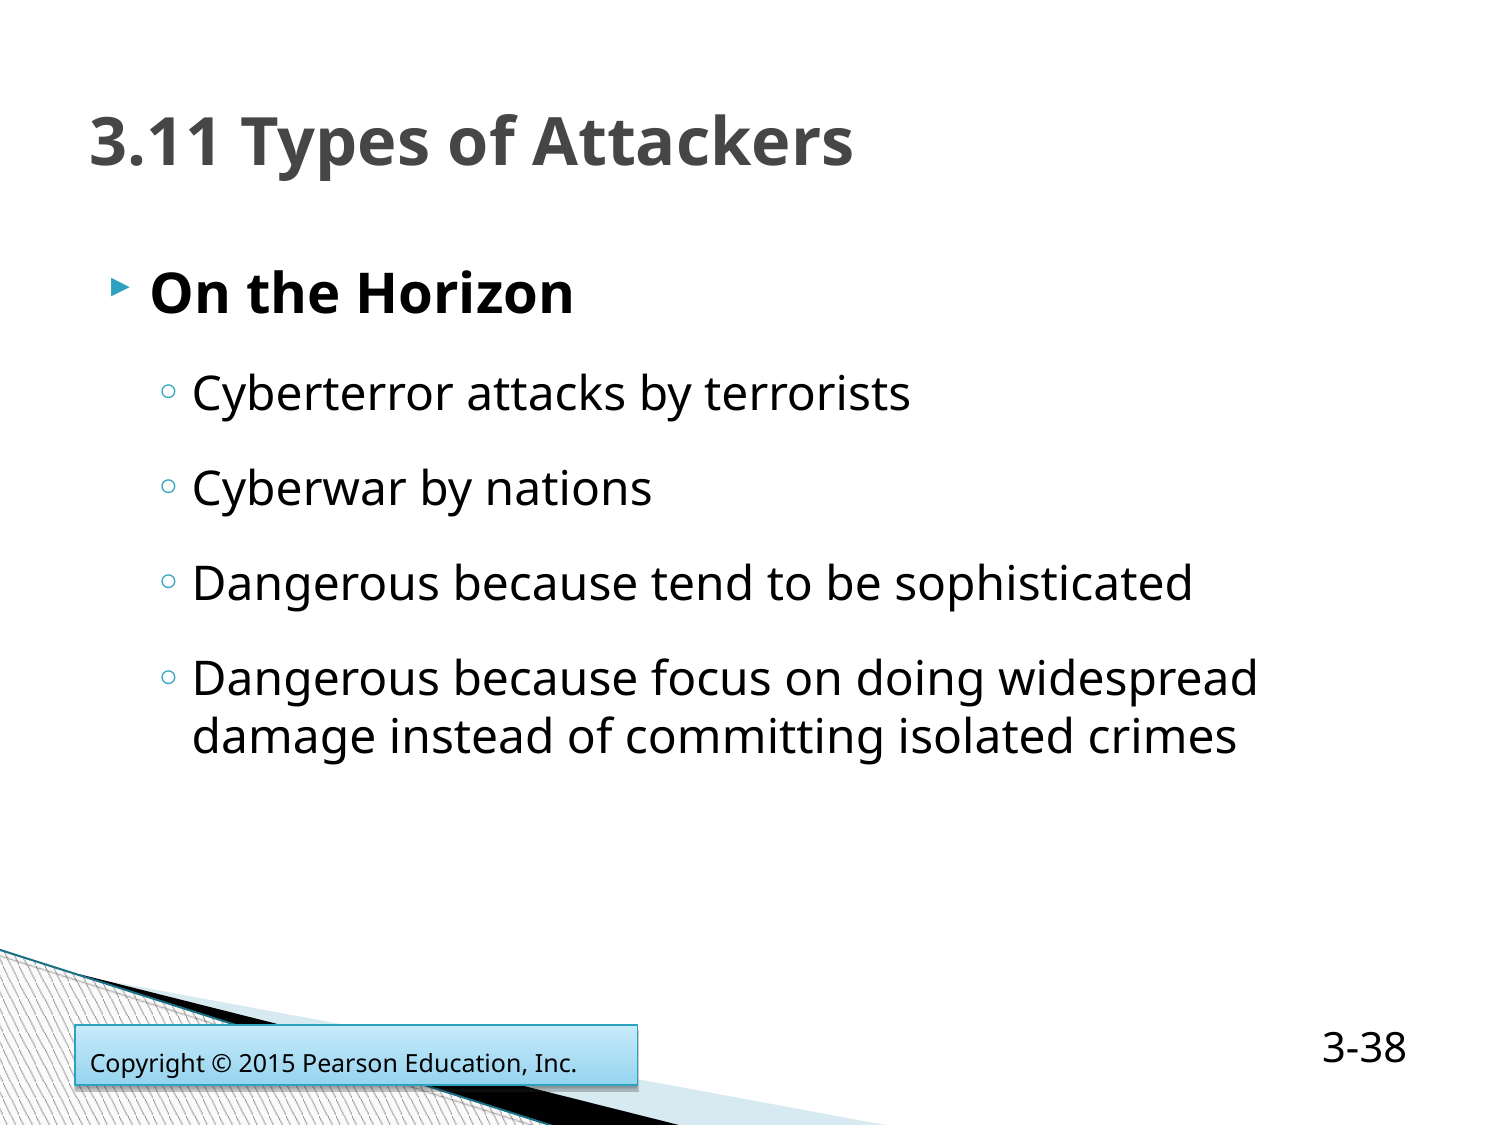

3.11 Types of Attackers
# On the Horizon
Cyberterror attacks by terrorists
Cyberwar by nations
Dangerous because tend to be sophisticated
Dangerous because focus on doing widespread damage instead of committing isolated crimes
Copyright © 2015 Pearson Education, Inc.